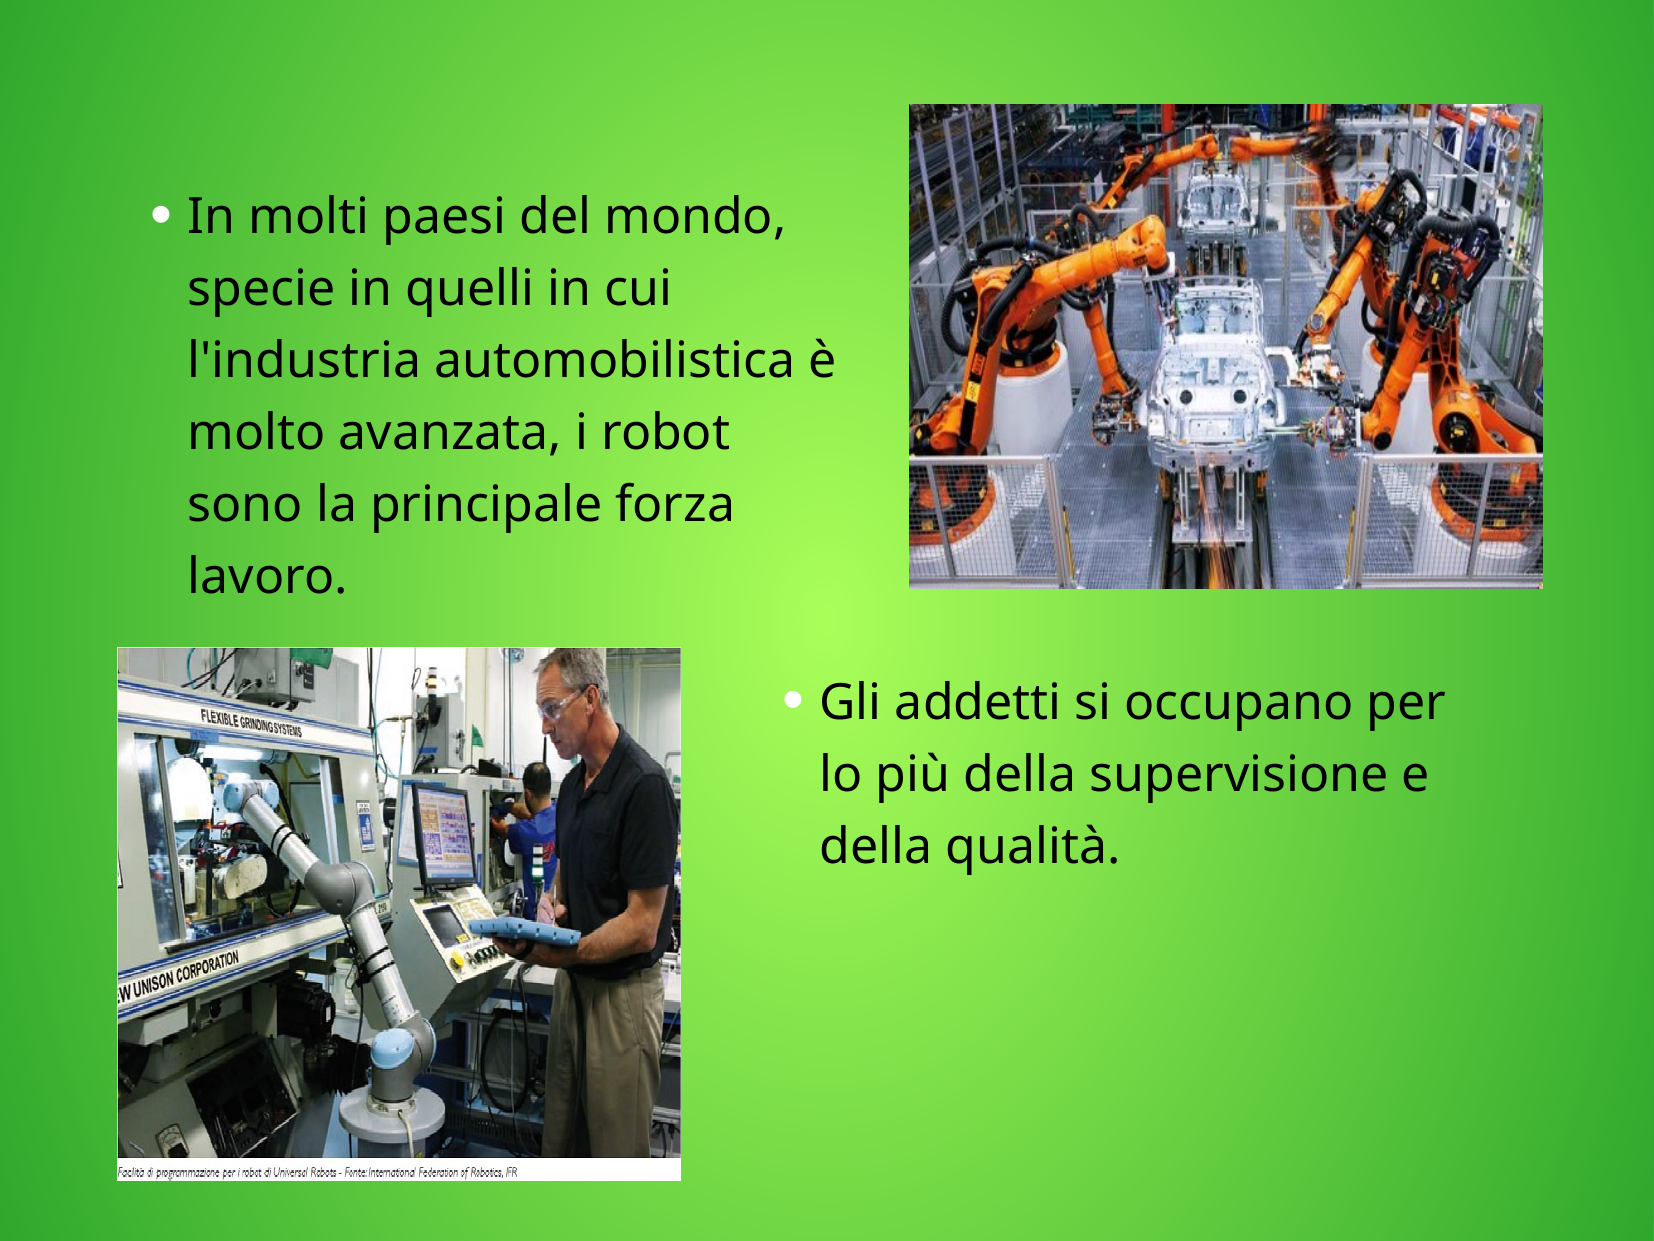

In molti paesi del mondo, specie in quelli in cui l'industria automobilistica è molto avanzata, i robot sono la principale forza lavoro.
# Gli addetti si occupano per lo più della supervisione e della qualità.